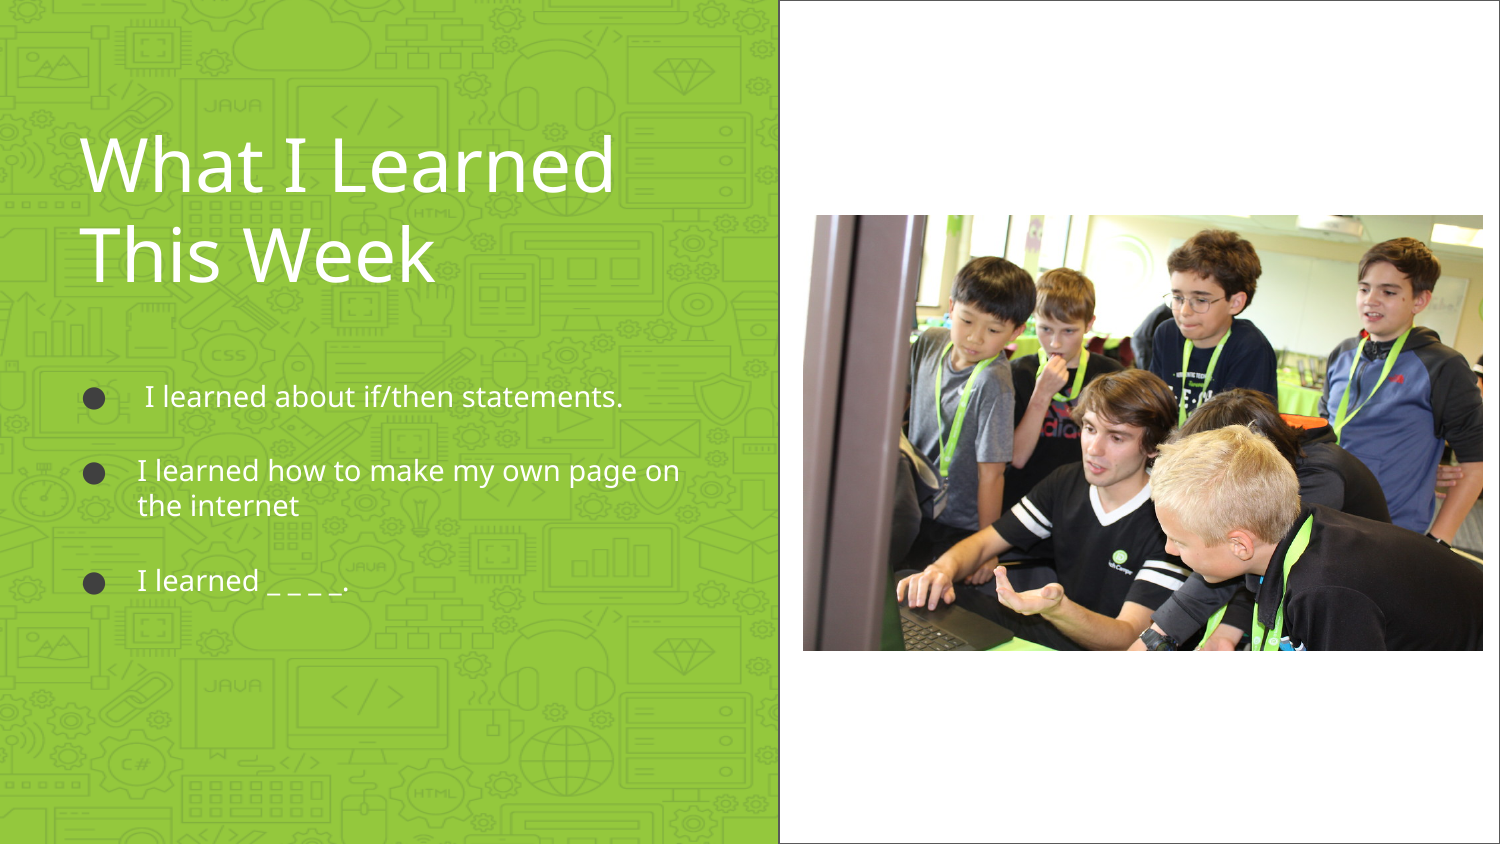

What I Learned This Week
 I learned about if/then statements.
I learned how to make my own page on the internet
I learned _ _ _ _.